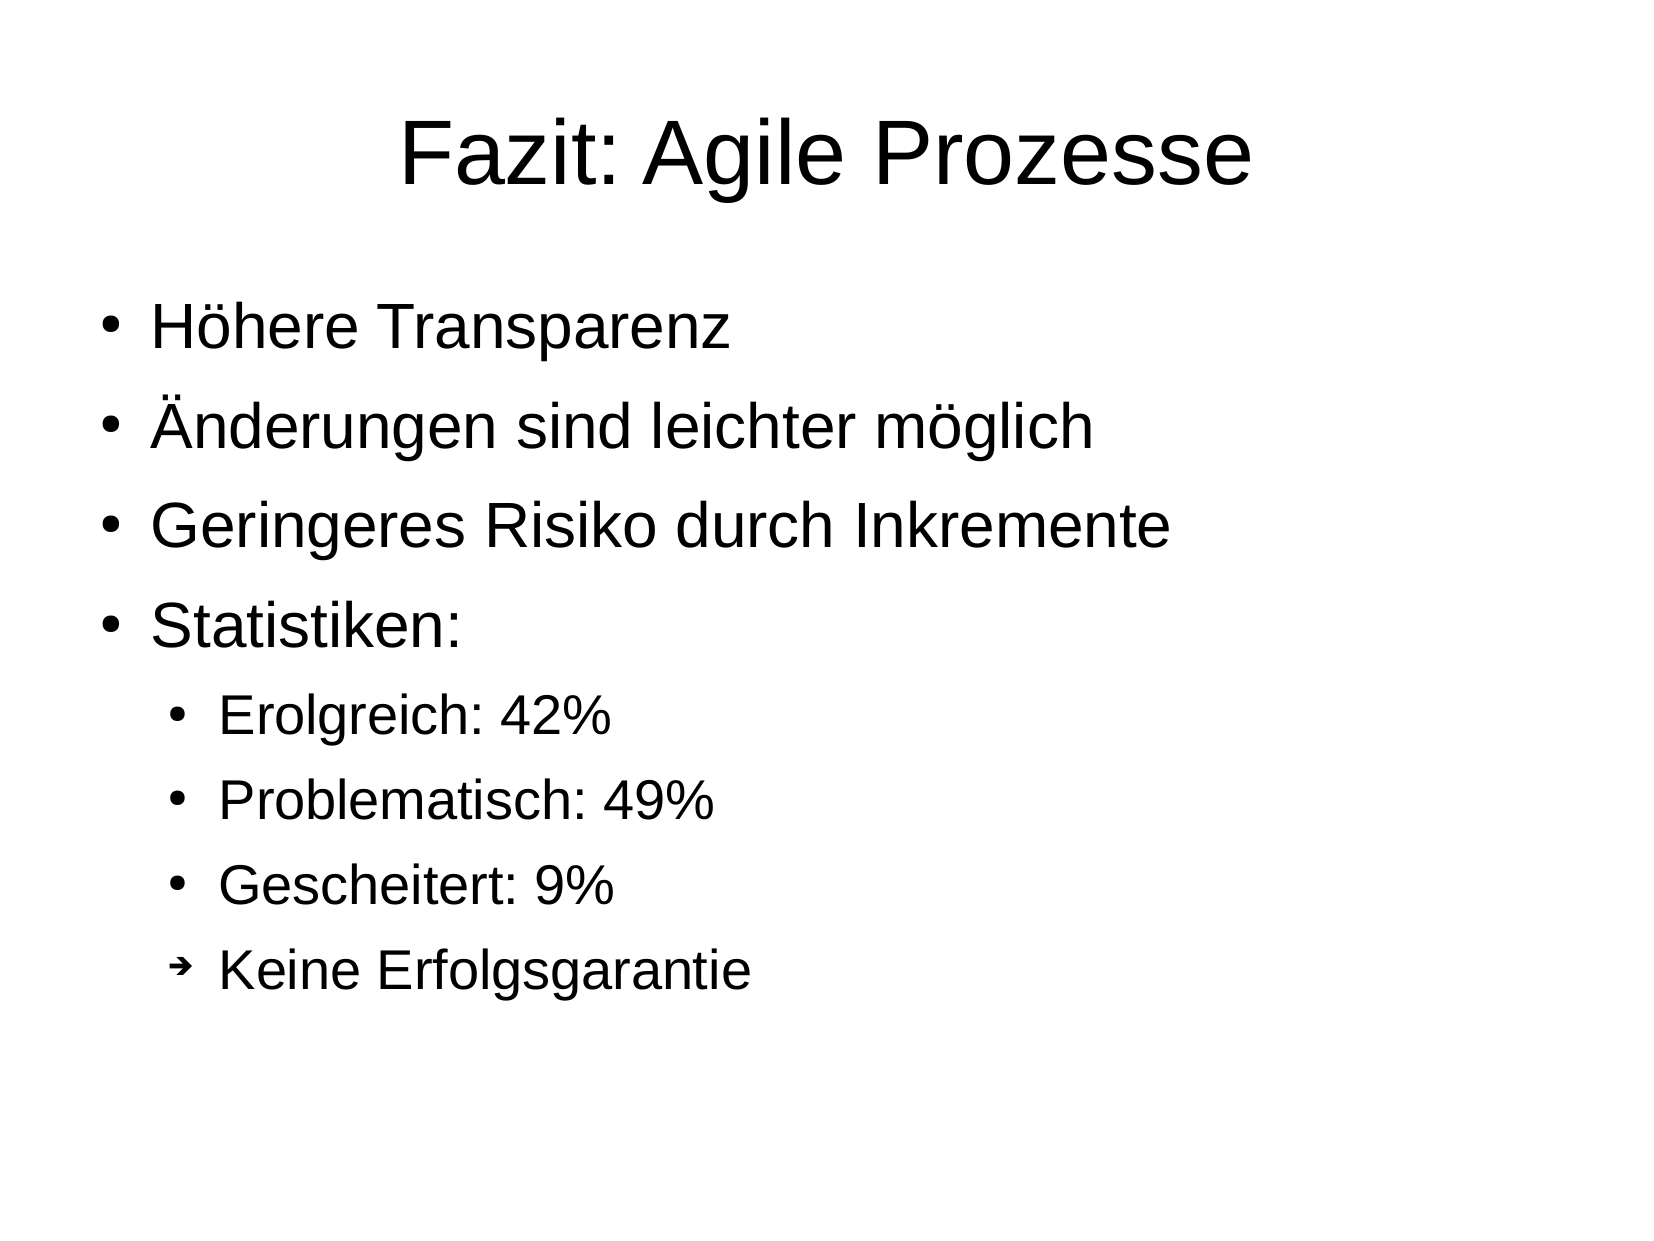

# Fazit: Agile Prozesse
Höhere Transparenz
Änderungen sind leichter möglich
Geringeres Risiko durch Inkremente
Statistiken:
Erolgreich: 42%
Problematisch: 49%
Gescheitert: 9%
Keine Erfolgsgarantie